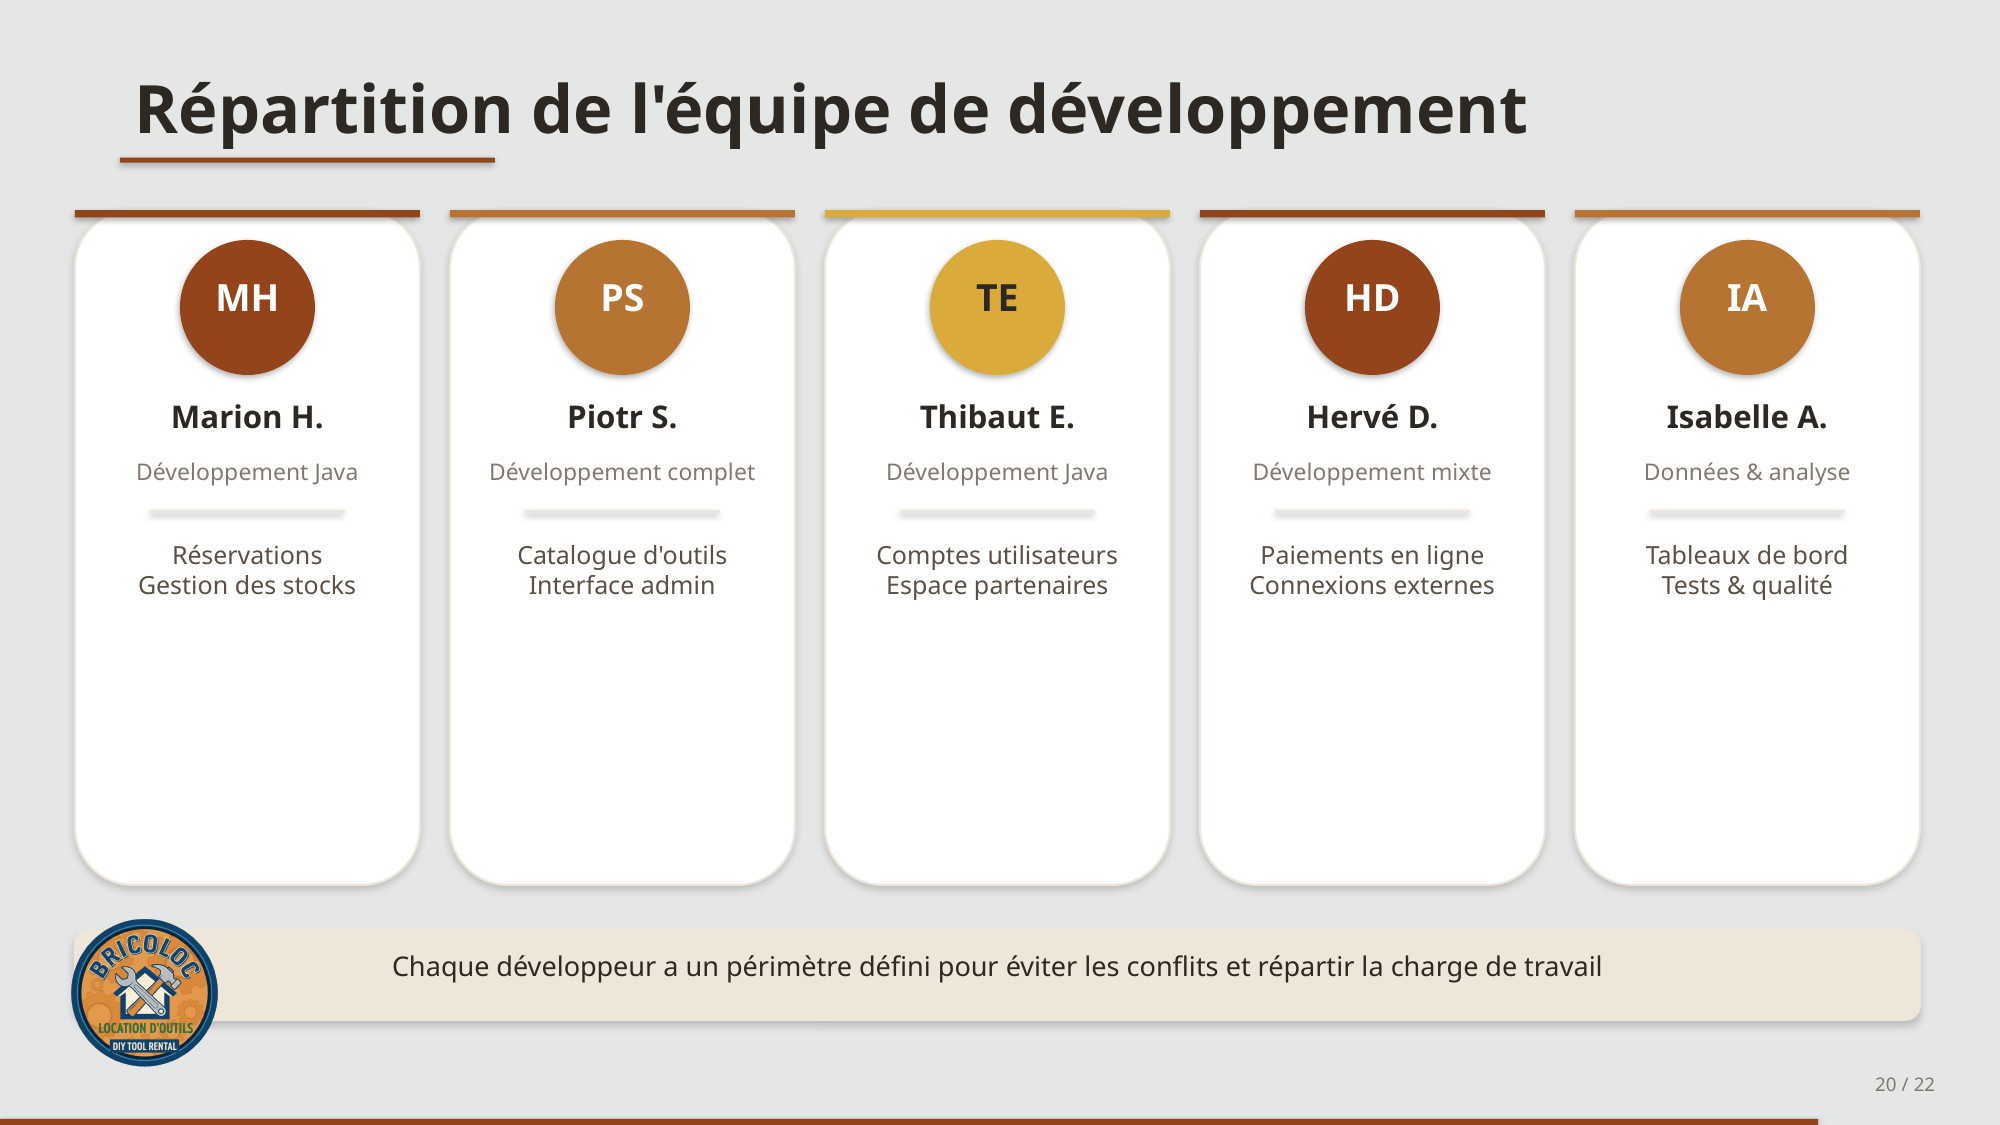

Répartition de l'équipe de développement
MH
PS
TE
HD
IA
Marion H.
Piotr S.
Thibaut E.
Hervé D.
Isabelle A.
Développement Java
Développement complet
Développement Java
Développement mixte
Données & analyse
Réservations
Gestion des stocks
Catalogue d'outils
Interface admin
Comptes utilisateurs
Espace partenaires
Paiements en ligne
Connexions externes
Tableaux de bord
Tests & qualité
Chaque développeur a un périmètre défini pour éviter les conflits et répartir la charge de travail
20 / 22